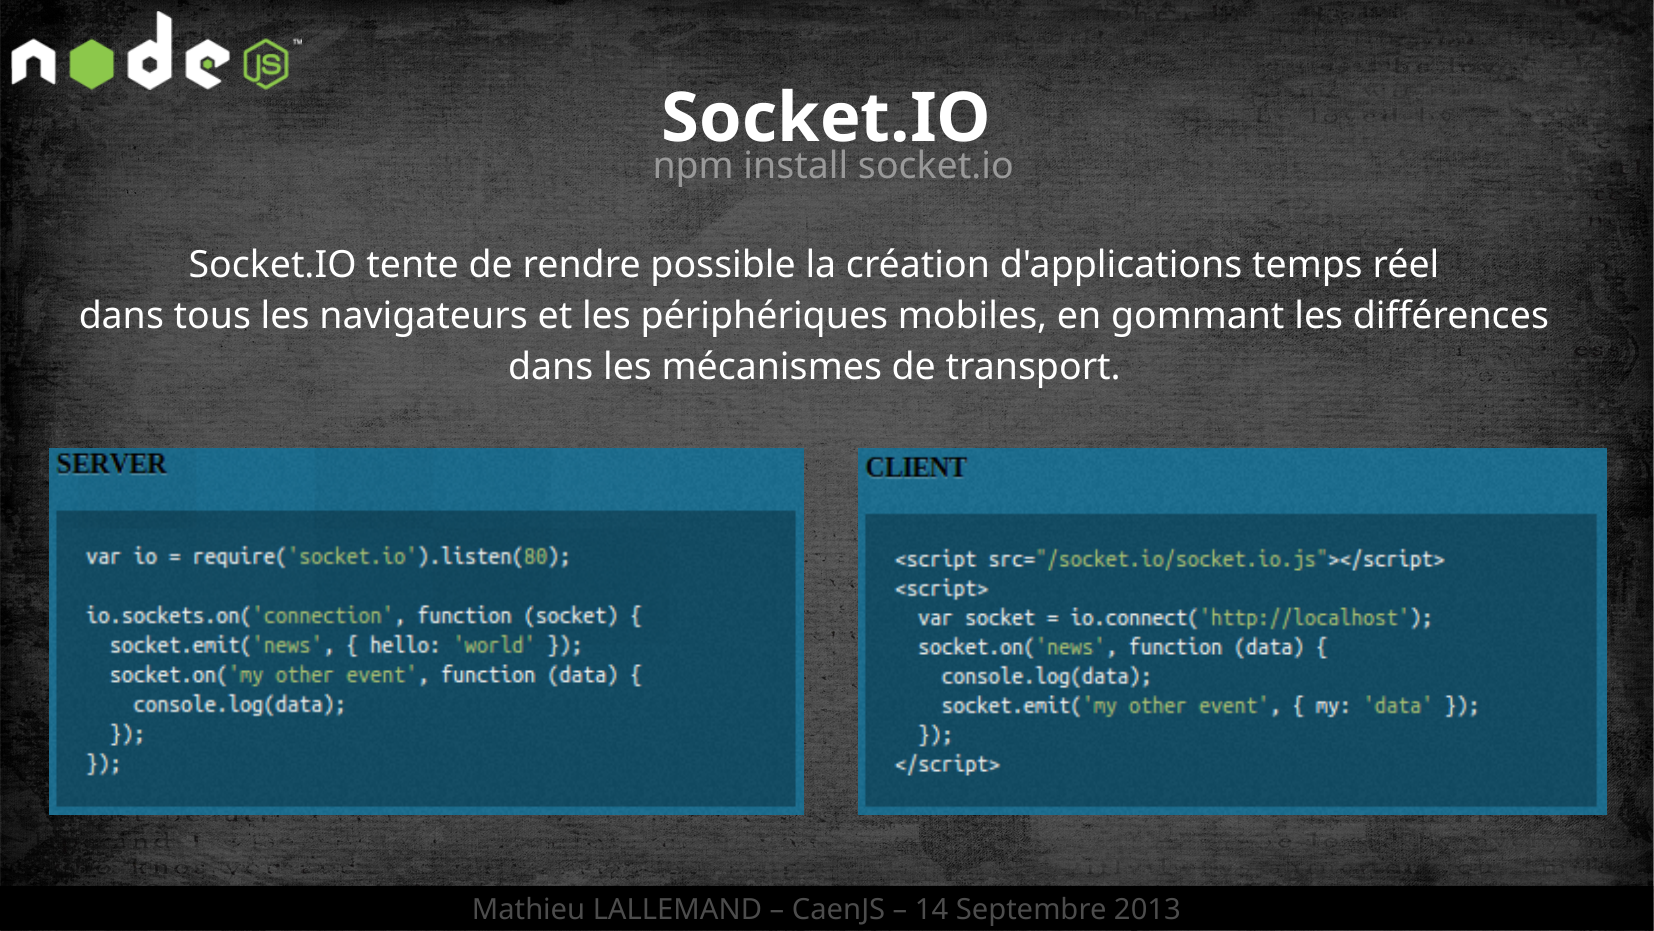

# Socket.IO
npm install socket.io
Socket.IO tente de rendre possible la création d'applications temps réel
dans tous les navigateurs et les périphériques mobiles, en gommant les différences
dans les mécanismes de transport.
Mathieu LALLEMAND – CaenJS – 14 Septembre 2013